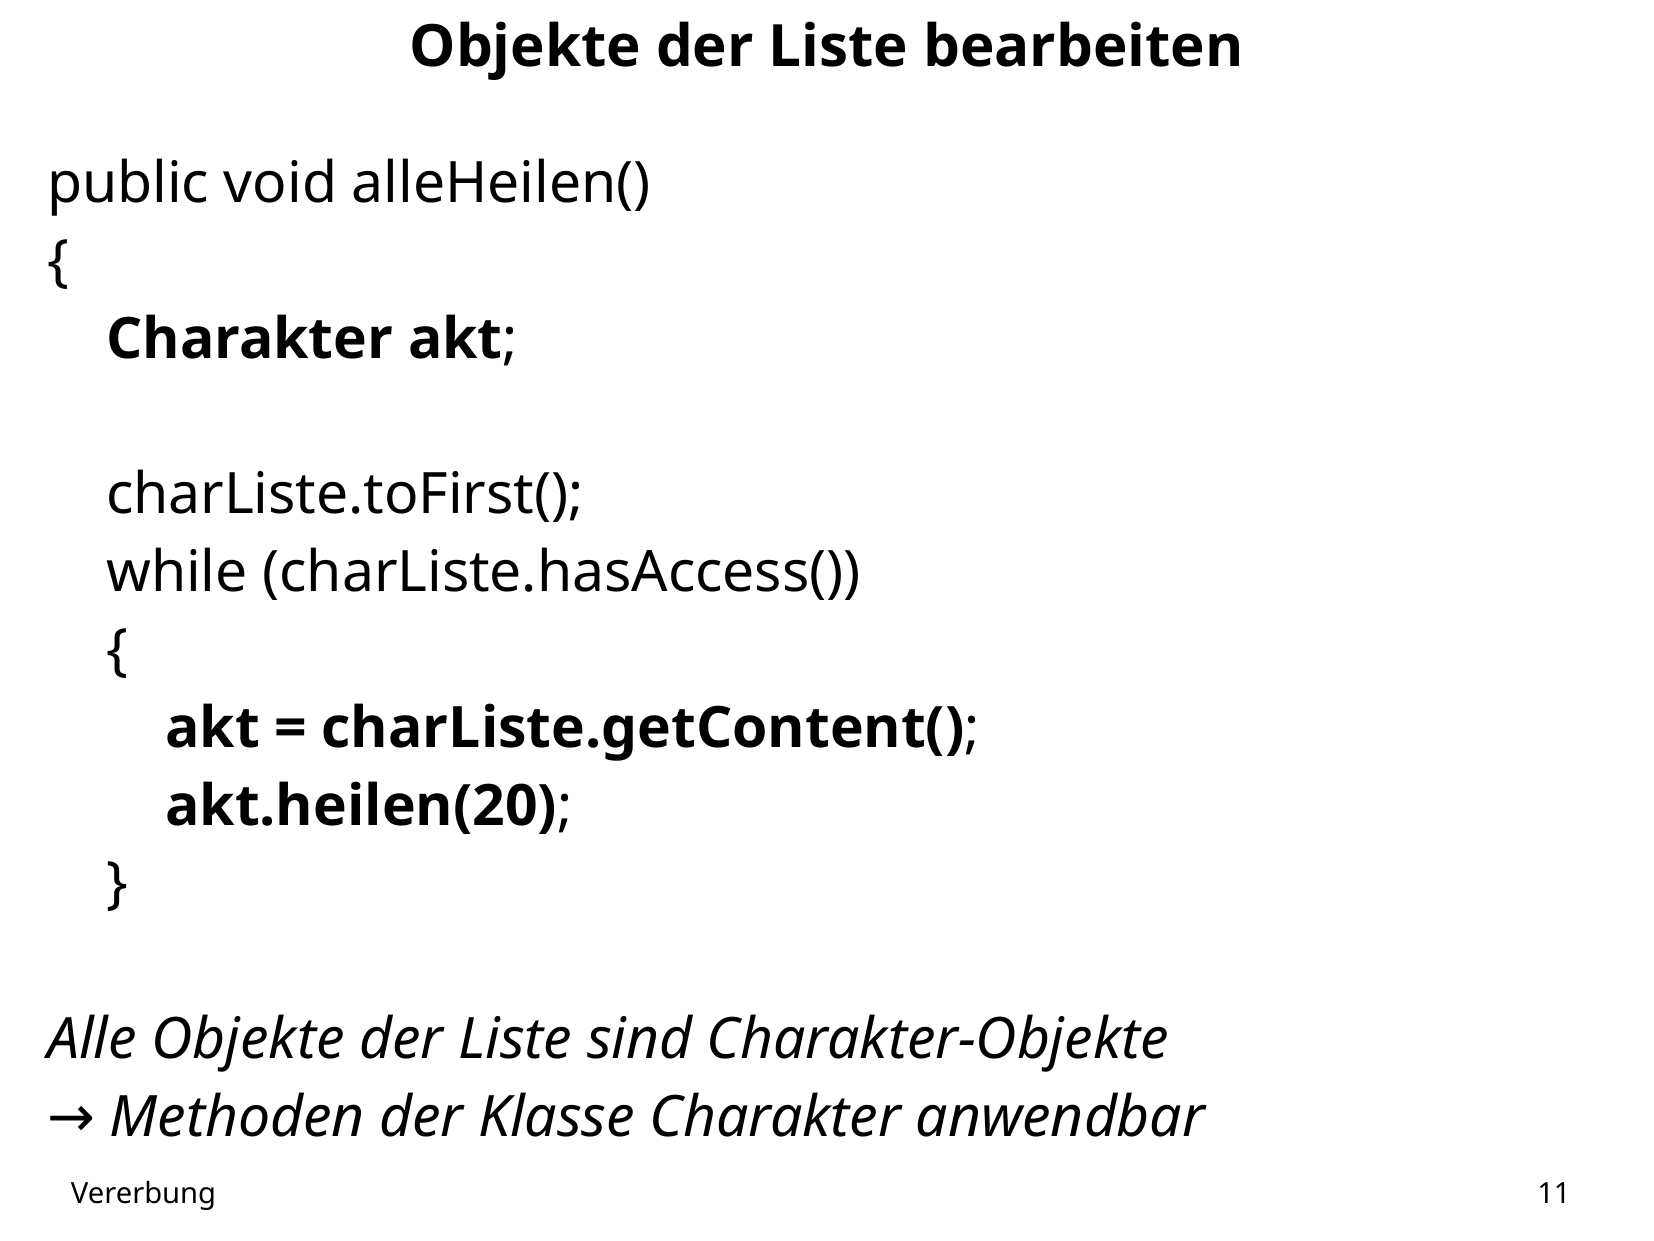

# Objekte der Liste bearbeiten
public void alleHeilen()
{
 Charakter akt;
 charListe.toFirst();
 while (charListe.hasAccess())
 {
 akt = charListe.getContent();
 akt.heilen(20);
 }
Alle Objekte der Liste sind Charakter-Objekte
→ Methoden der Klasse Charakter anwendbar
Vererbung
11